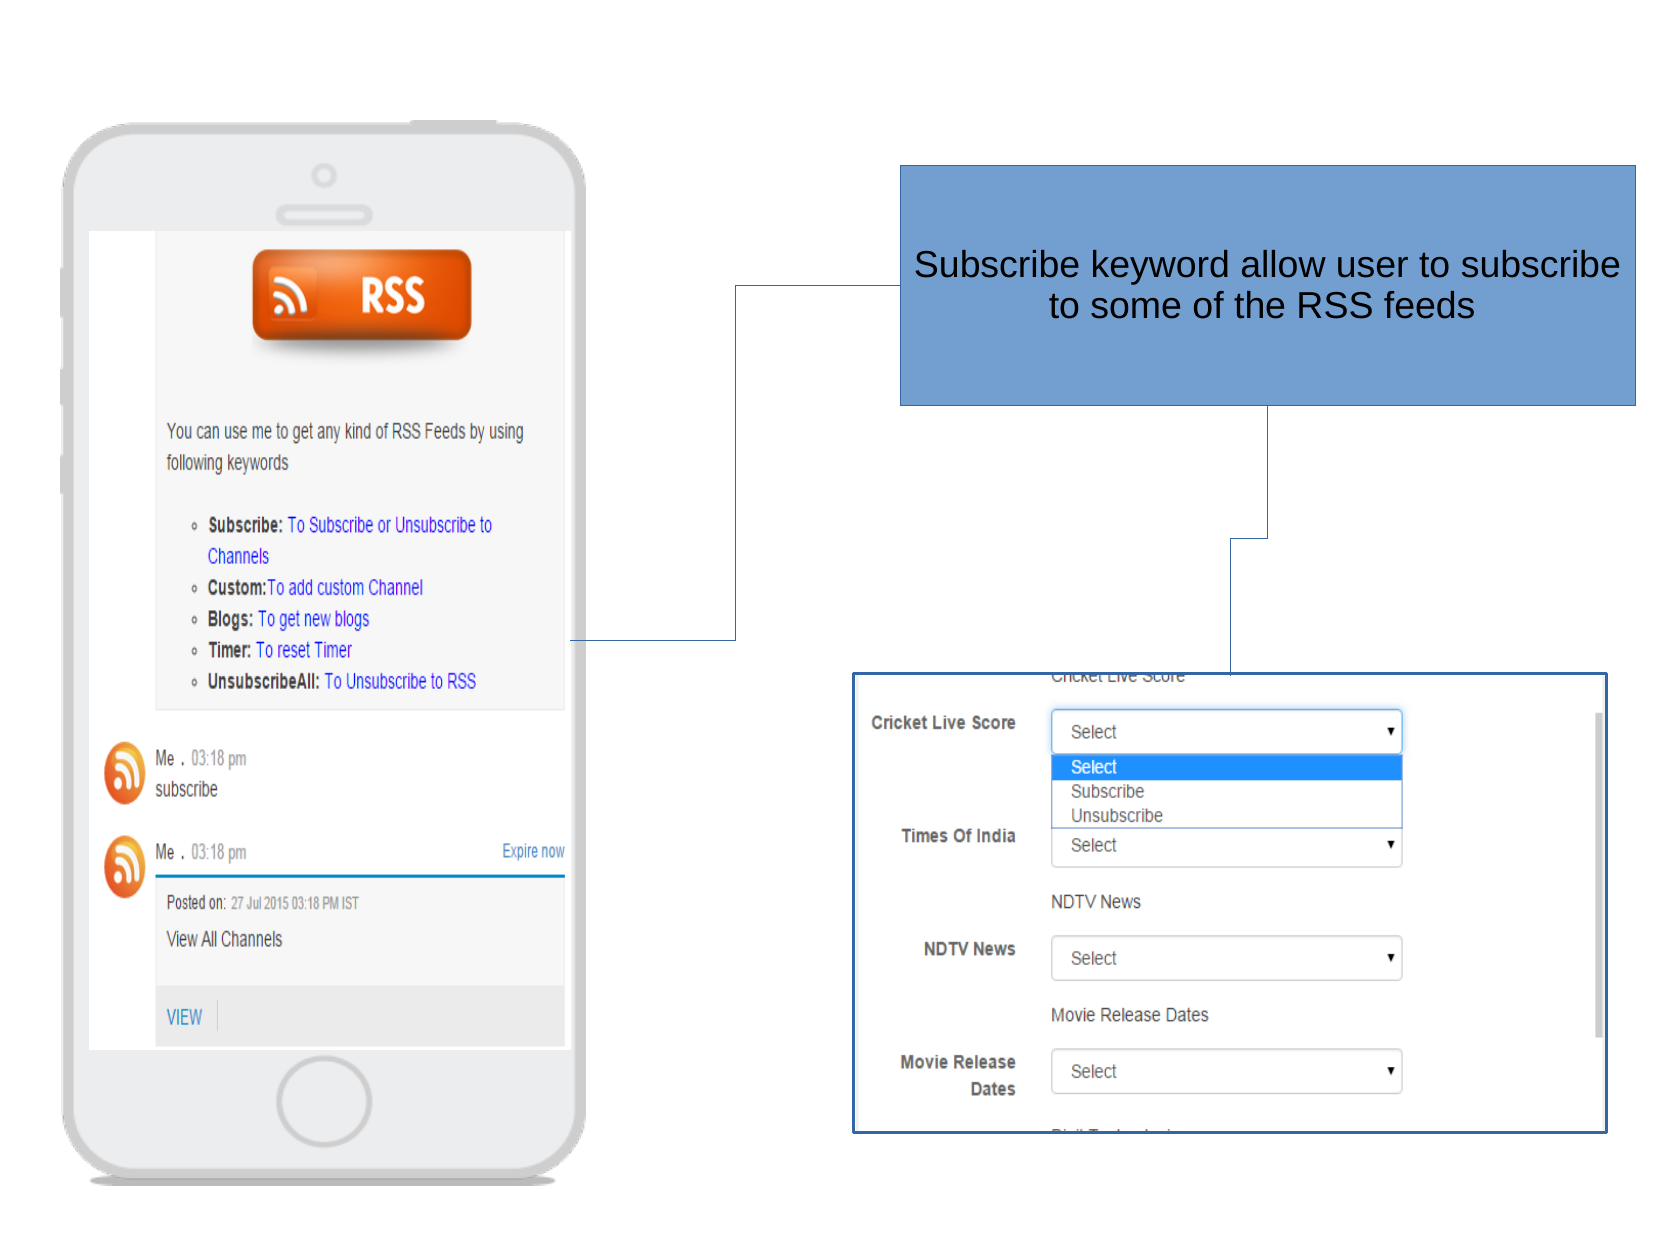

Subscribe keyword allow user to subscribe
to some of the RSS feeds